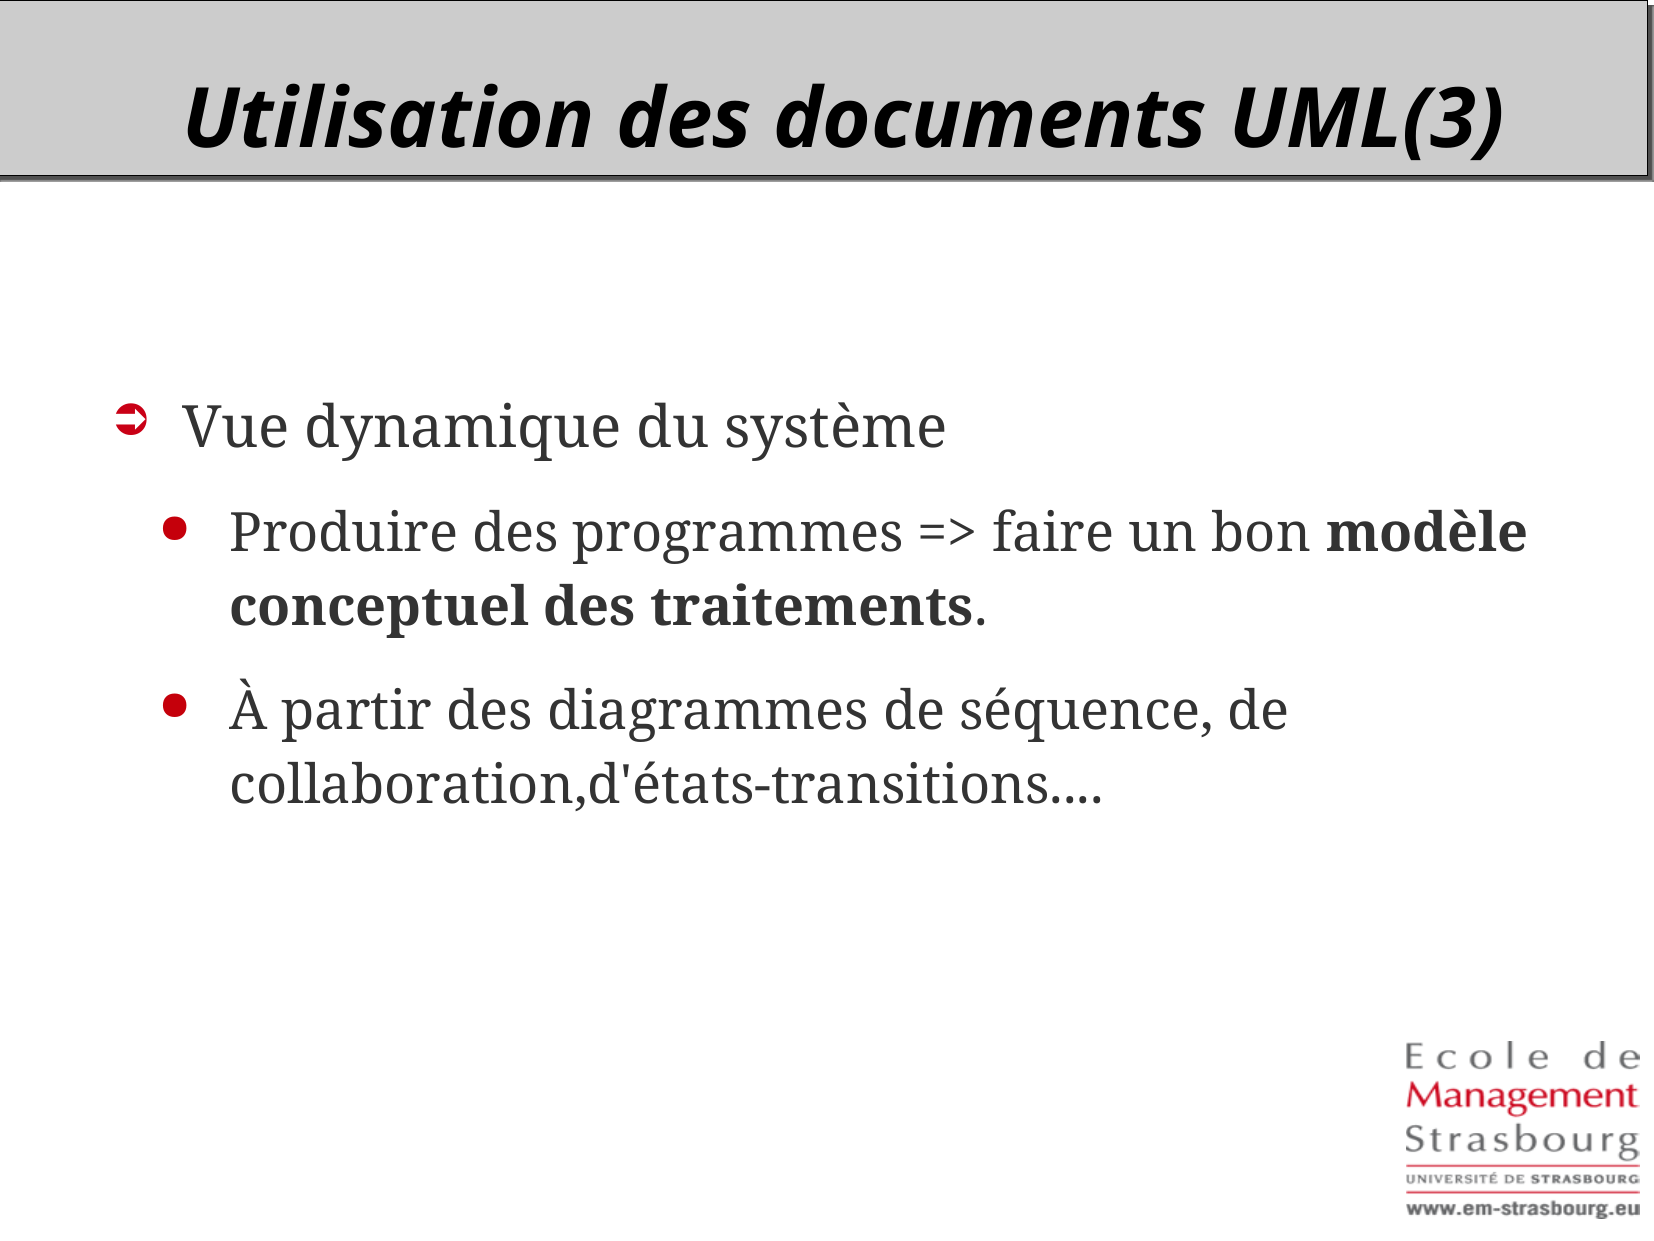

# Utilisation des documents UML(3)
Vue dynamique du système
Produire des programmes => faire un bon modèle conceptuel des traitements.
À partir des diagrammes de séquence, de collaboration,d'états-transitions....